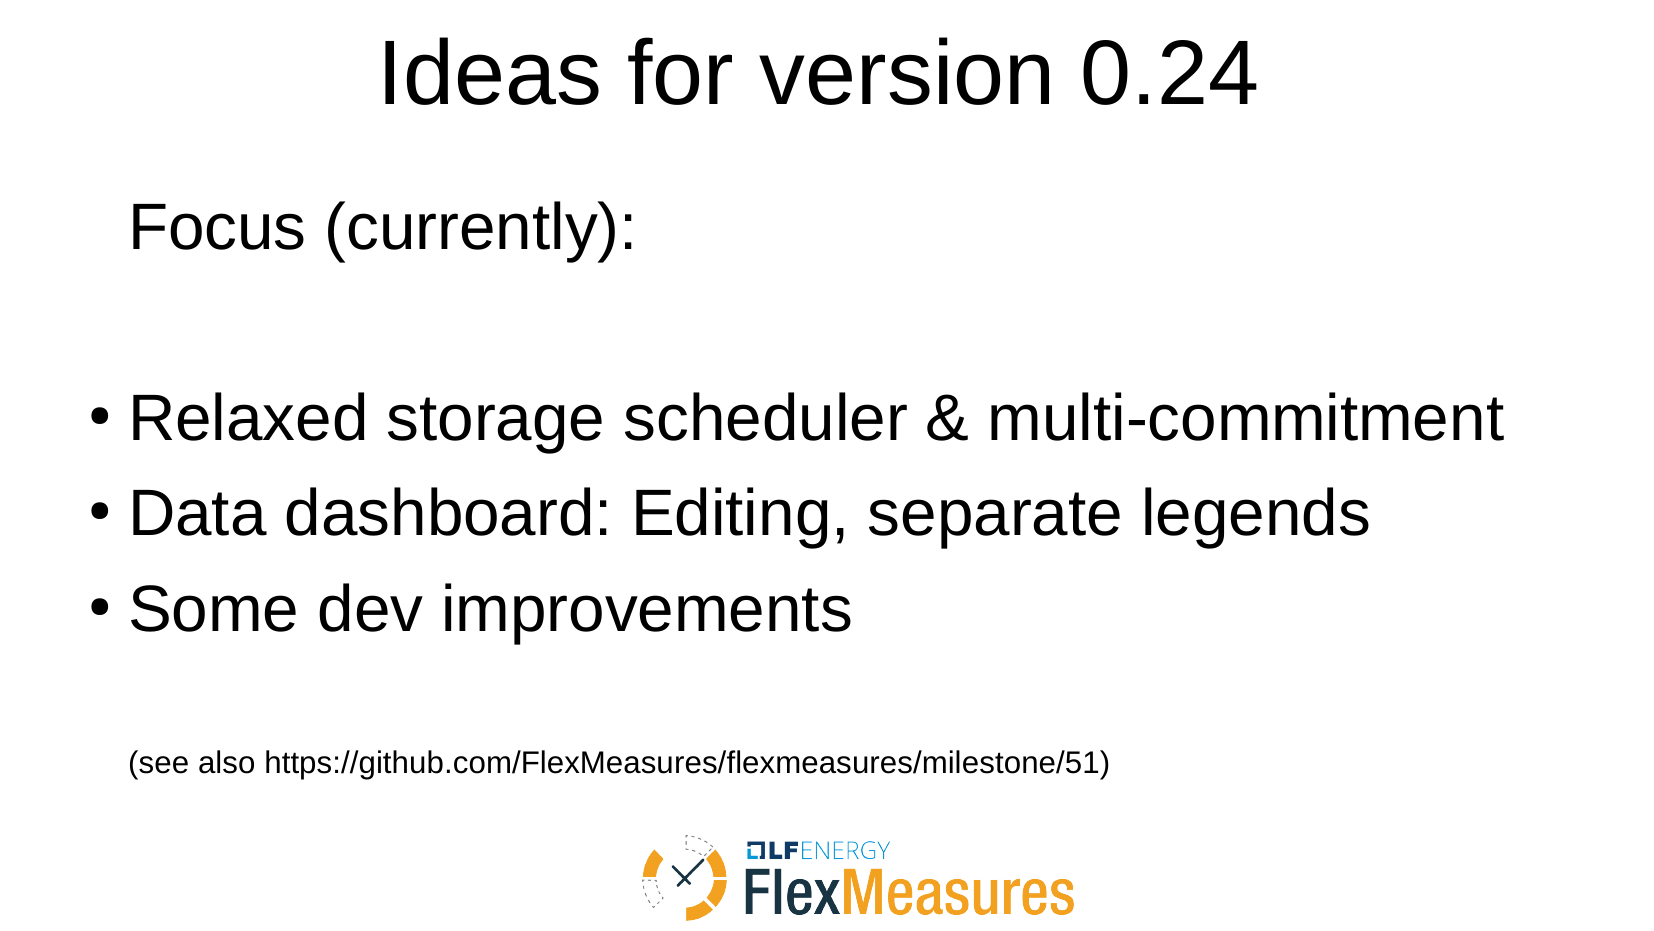

# Ideas for version 0.24
Focus (currently):
Relaxed storage scheduler & multi-commitment
Data dashboard: Editing, separate legends
Some dev improvements
(see also https://github.com/FlexMeasures/flexmeasures/milestone/51)